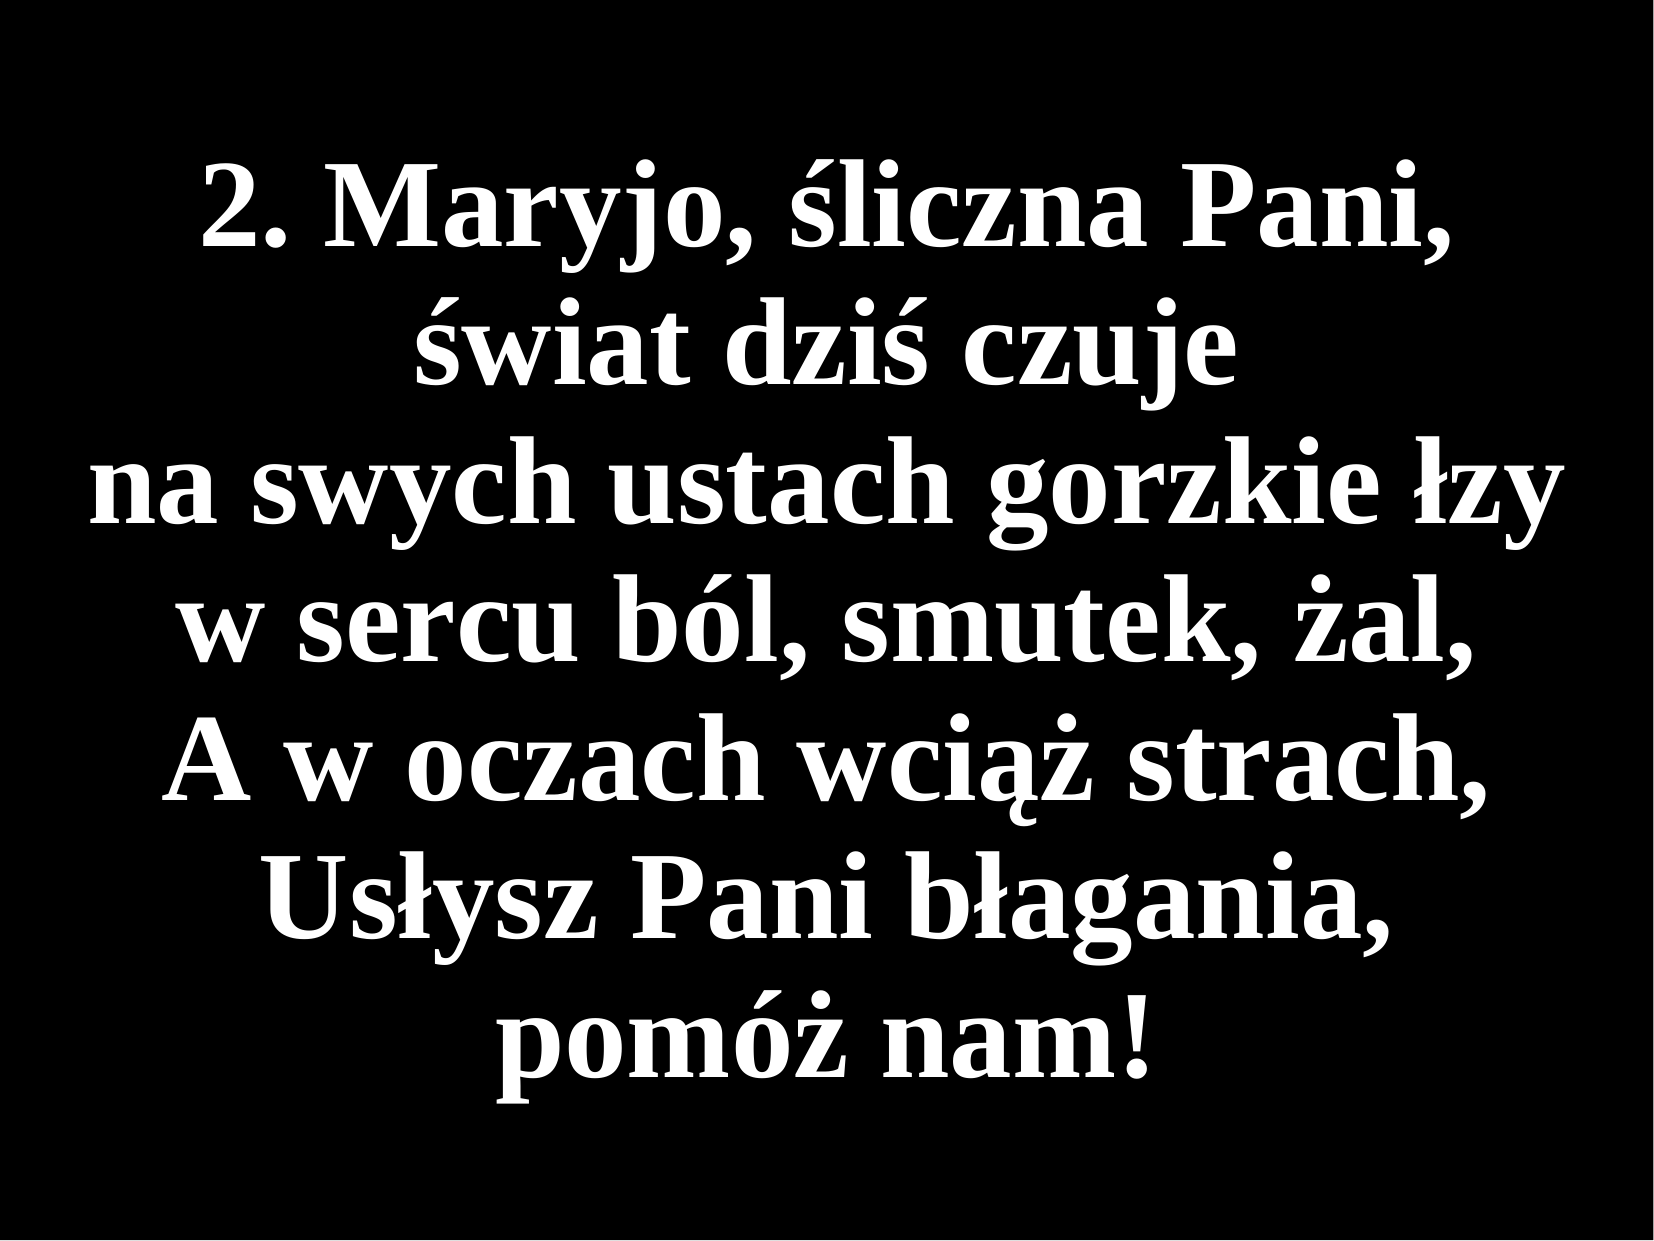

# 2. Maryjo, śliczna Pani, świat dziś czuje na swych ustach gorzkie łzy w sercu ból, smutek, żal, A w oczach wciąż strach, Usłysz Pani błagania, pomóż nam!